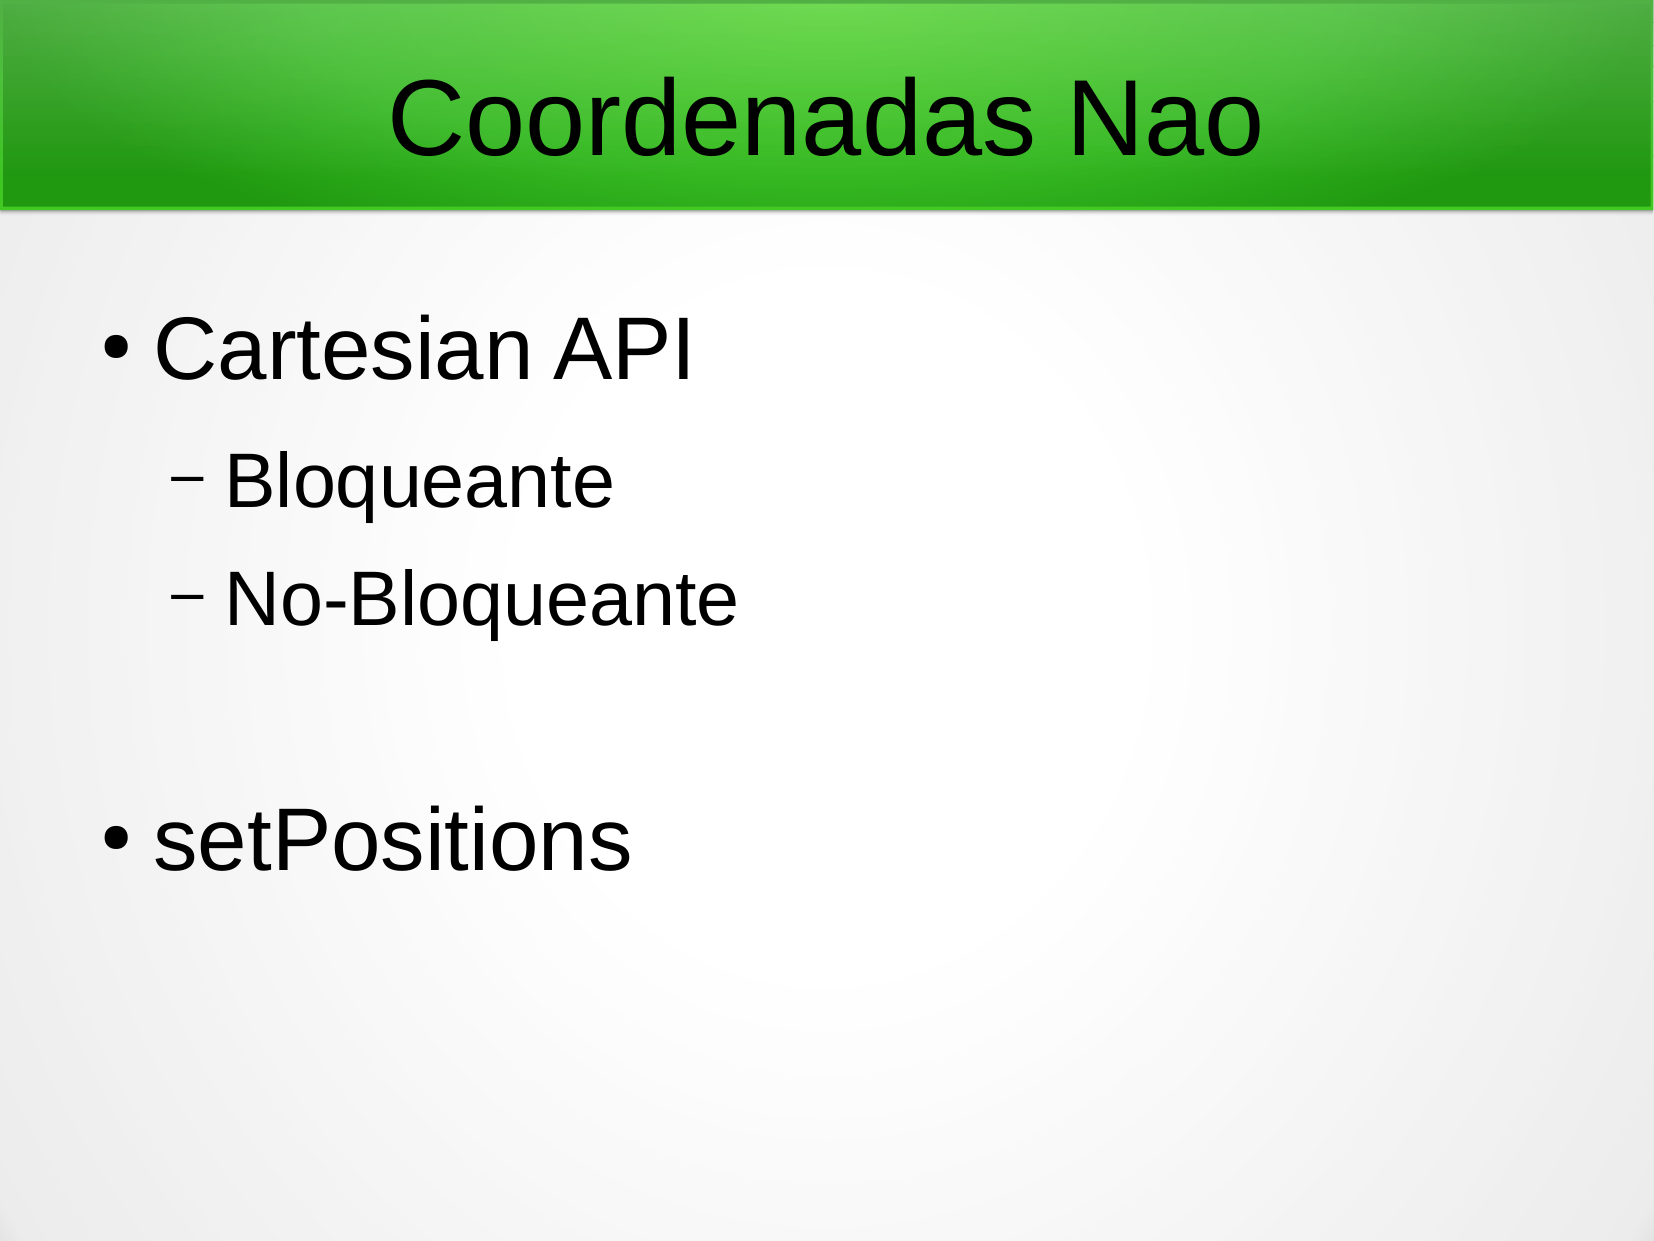

# Coordenadas Nao
Cartesian API
Bloqueante
No-Bloqueante
setPositions